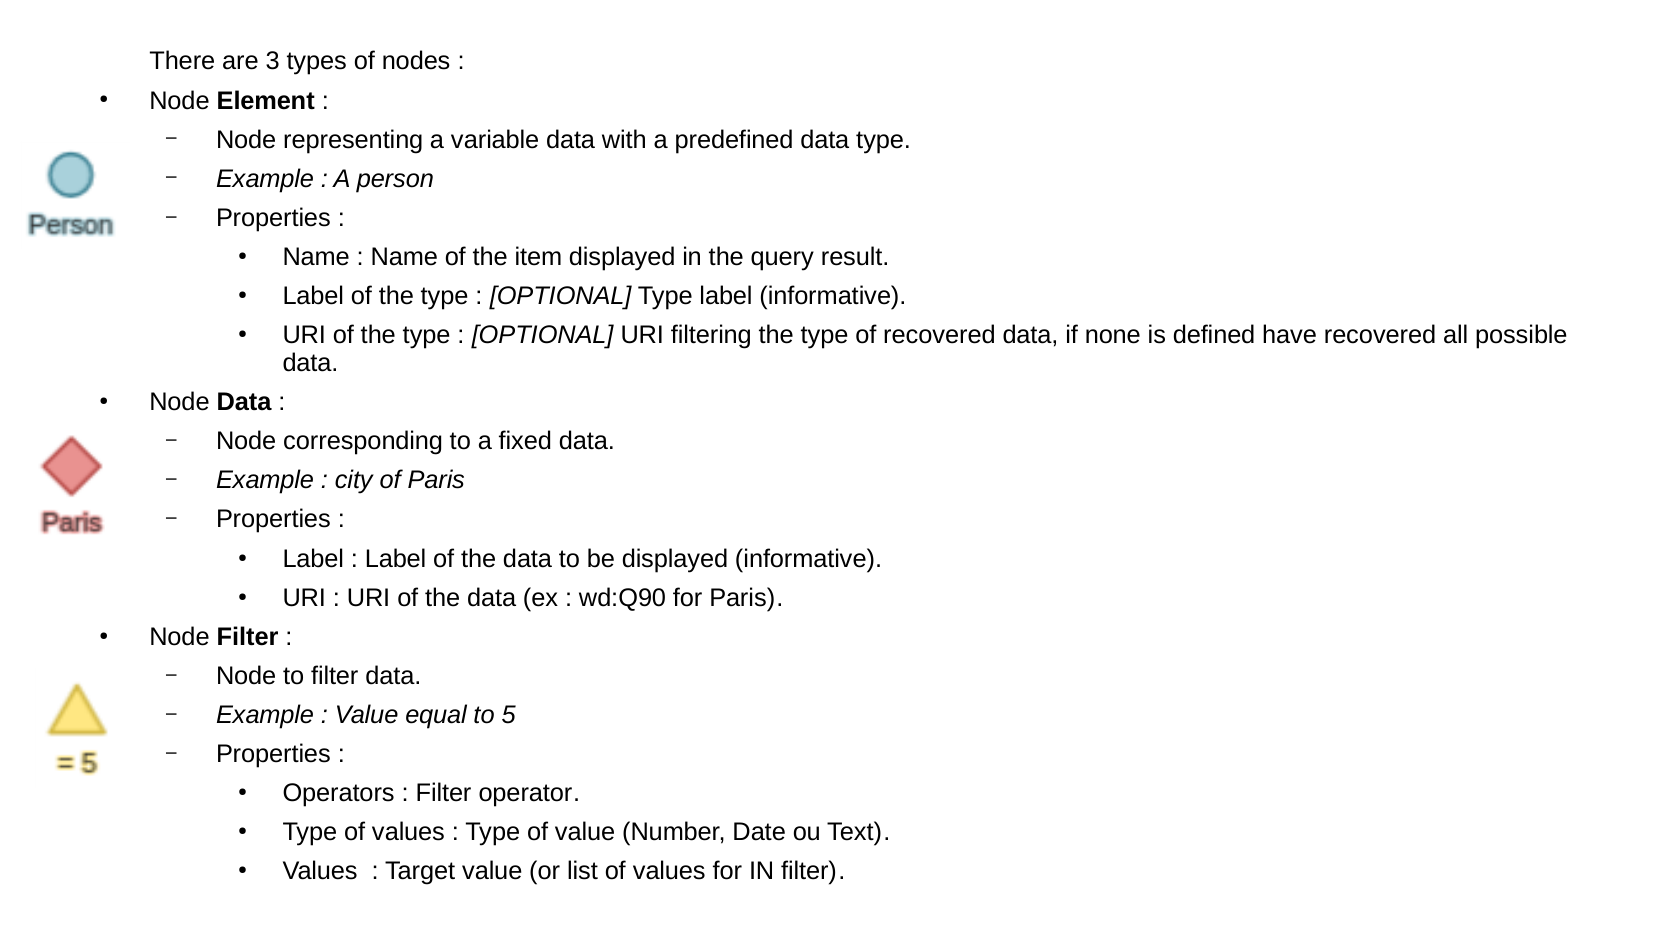

# There are 3 types of nodes :
Node Element :
Node representing a variable data with a predefined data type.
Example : A person
Properties :
Name : Name of the item displayed in the query result.
Label of the type : [OPTIONAL] Type label (informative).
URI of the type : [OPTIONAL] URI filtering the type of recovered data, if none is defined have recovered all possible data.
Node Data :
Node corresponding to a fixed data.
Example : city of Paris
Properties :
Label : Label of the data to be displayed (informative).
URI : URI of the data (ex : wd:Q90 for Paris).
Node Filter :
Node to filter data.
Example : Value equal to 5
Properties :
Operators : Filter operator.
Type of values : Type of value (Number, Date ou Text).
Values : Target value (or list of values for IN filter).